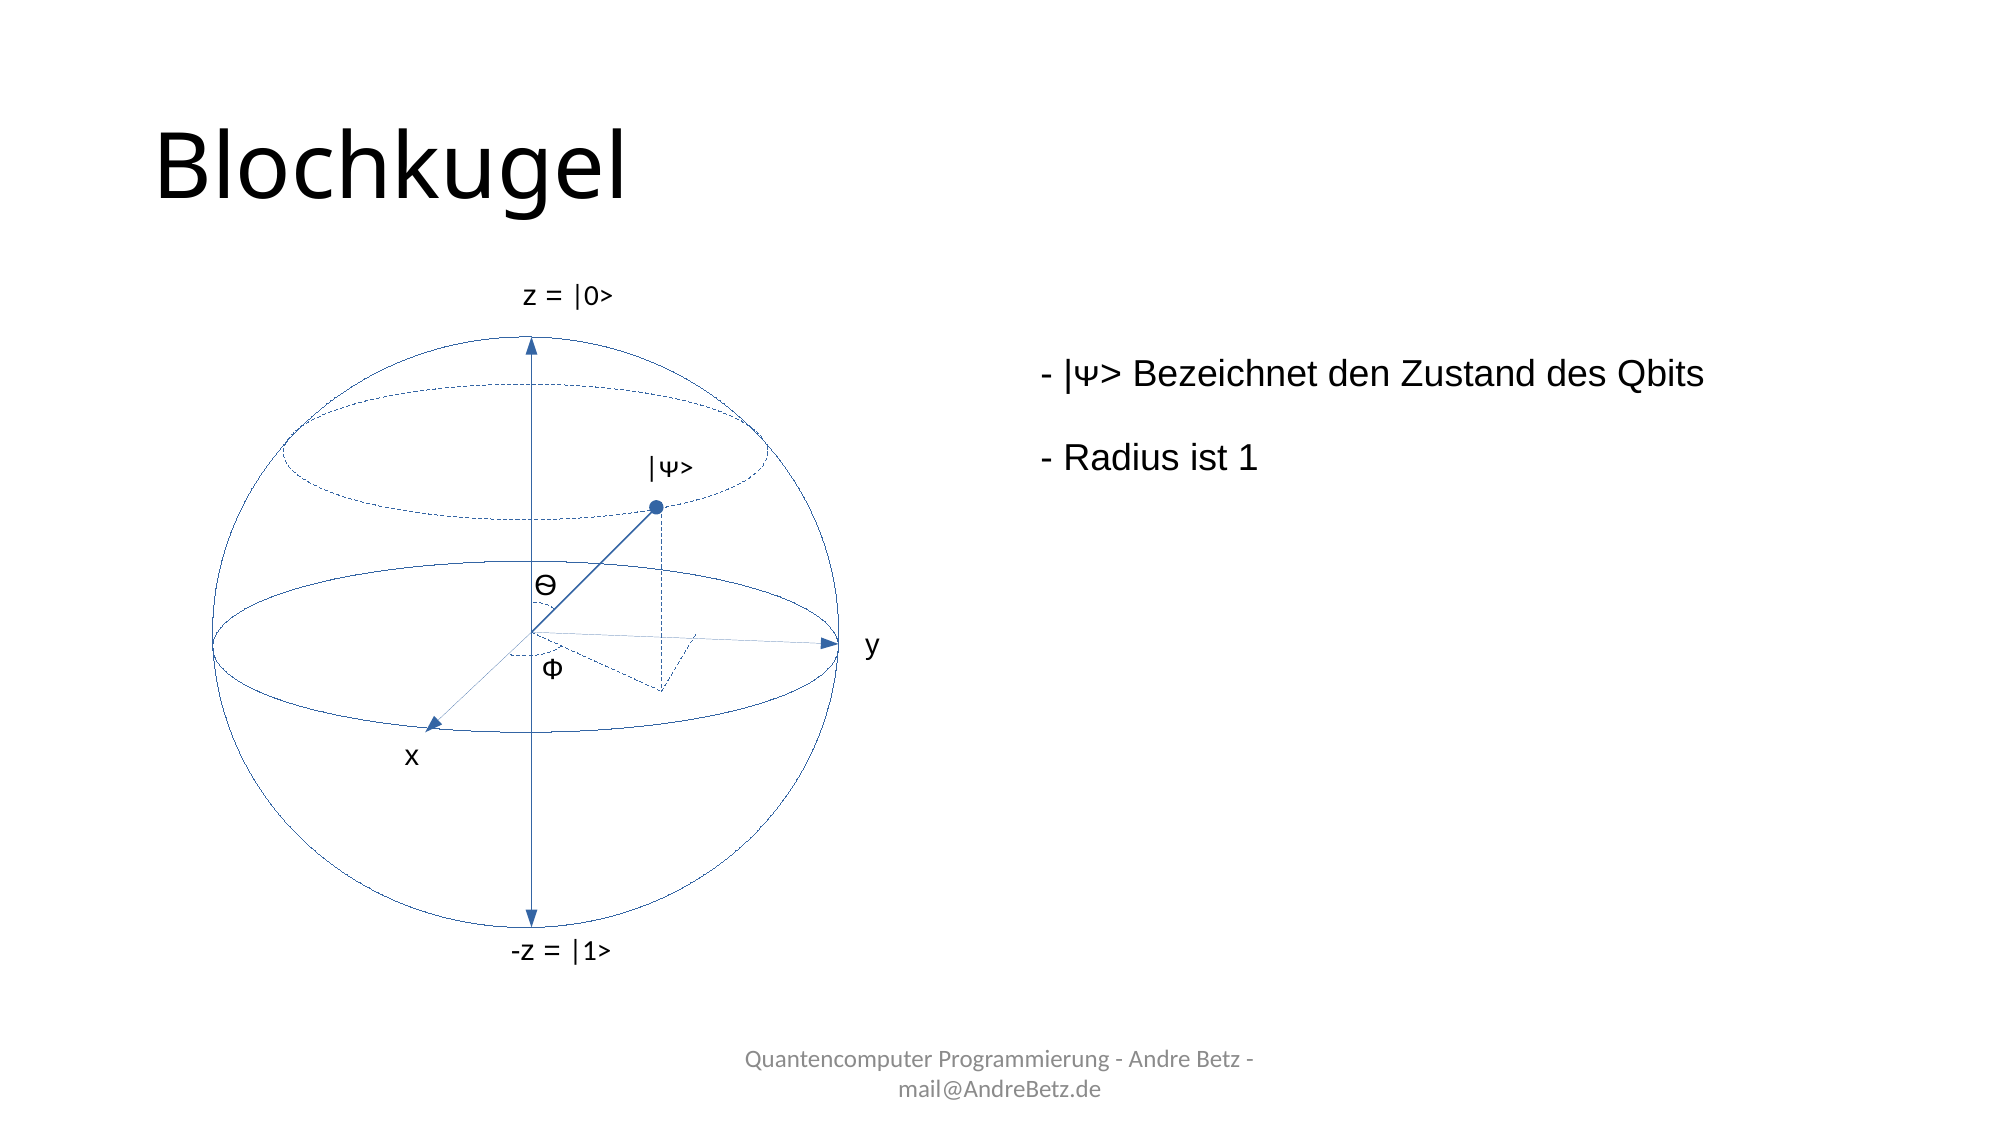

# Blochkugel
z = |0>
|ᴪ>
Ѳ
y
Ф
x
-z = |1>
- |ᴪ> Bezeichnet den Zustand des Qbits
- Radius ist 1
Quantencomputer Programmierung - Andre Betz - mail@AndreBetz.de